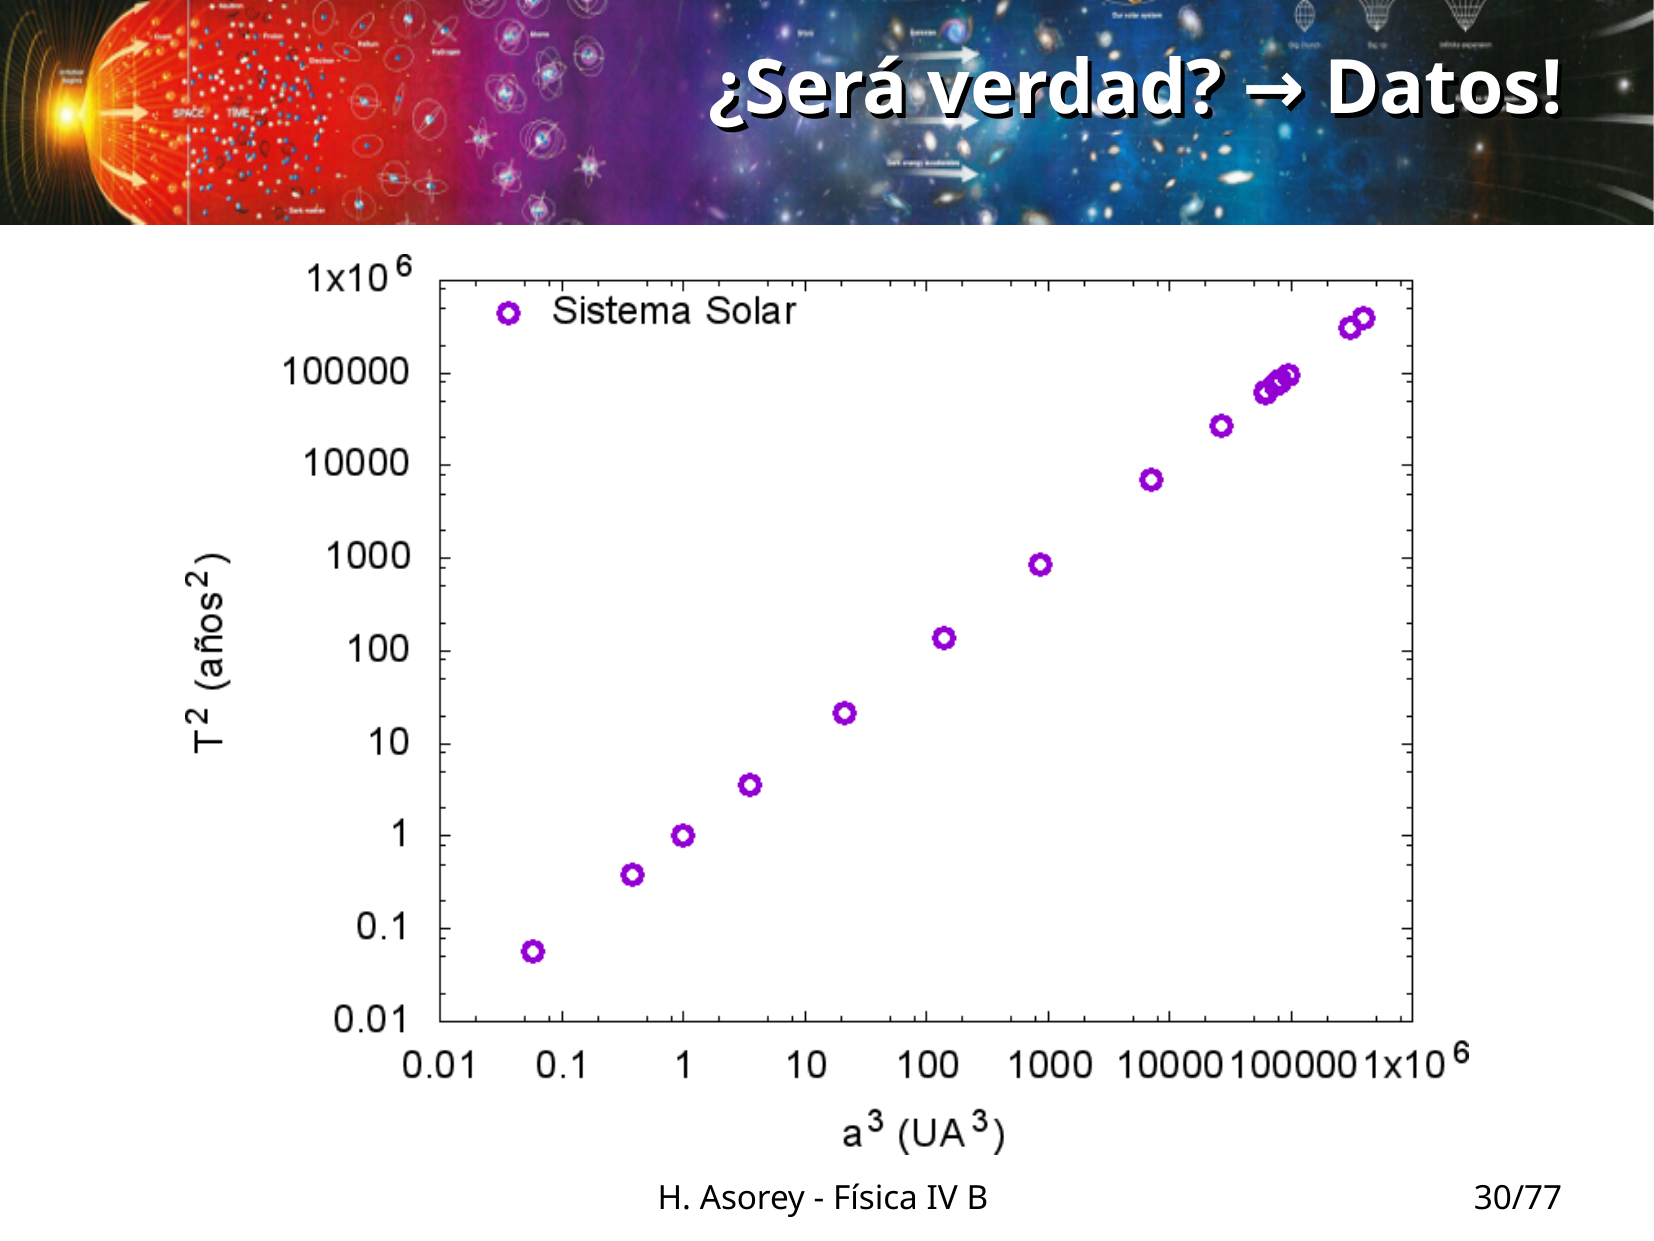

# ¿Será verdad? → Datos!
H. Asorey - Física IV B
30